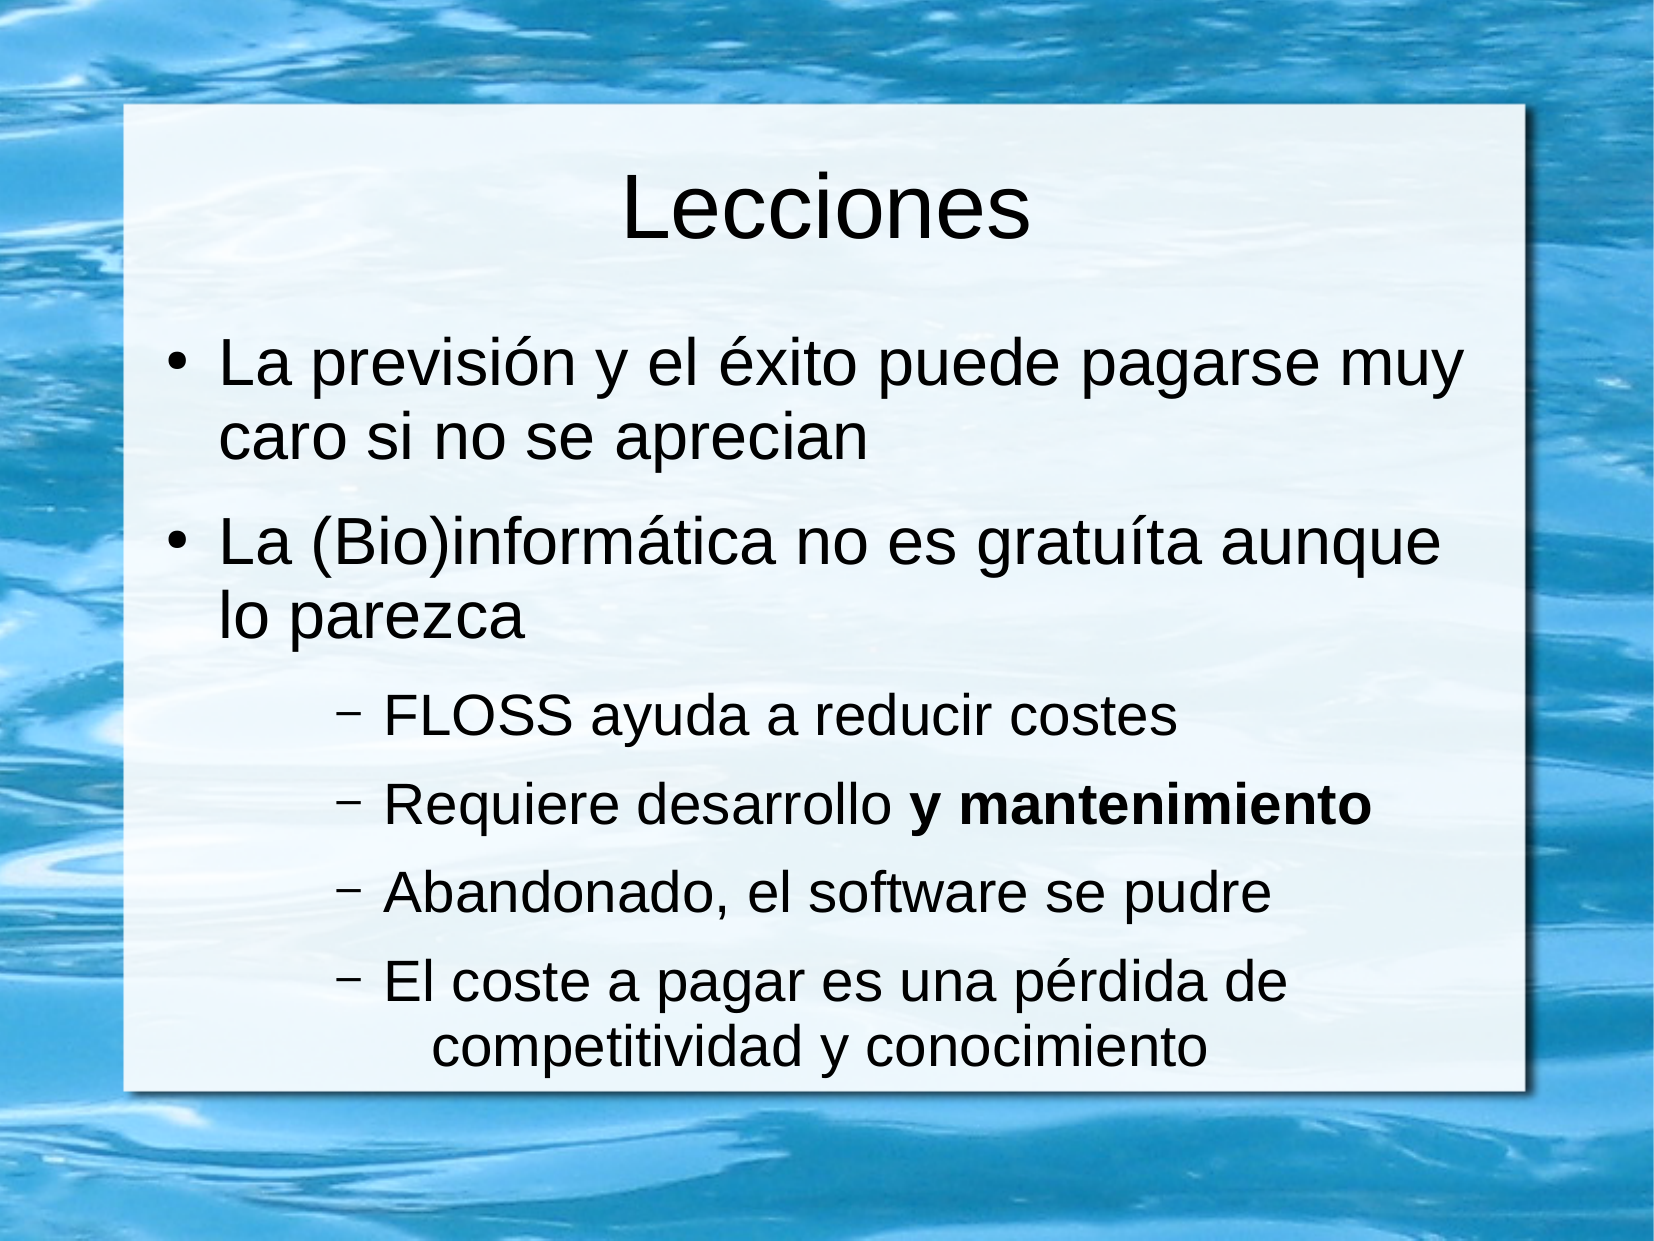

# Lecciones
La previsión y el éxito puede pagarse muy caro si no se aprecian
La (Bio)informática no es gratuíta aunque lo parezca
FLOSS ayuda a reducir costes
Requiere desarrollo y mantenimiento
Abandonado, el software se pudre
El coste a pagar es una pérdida de competitividad y conocimiento